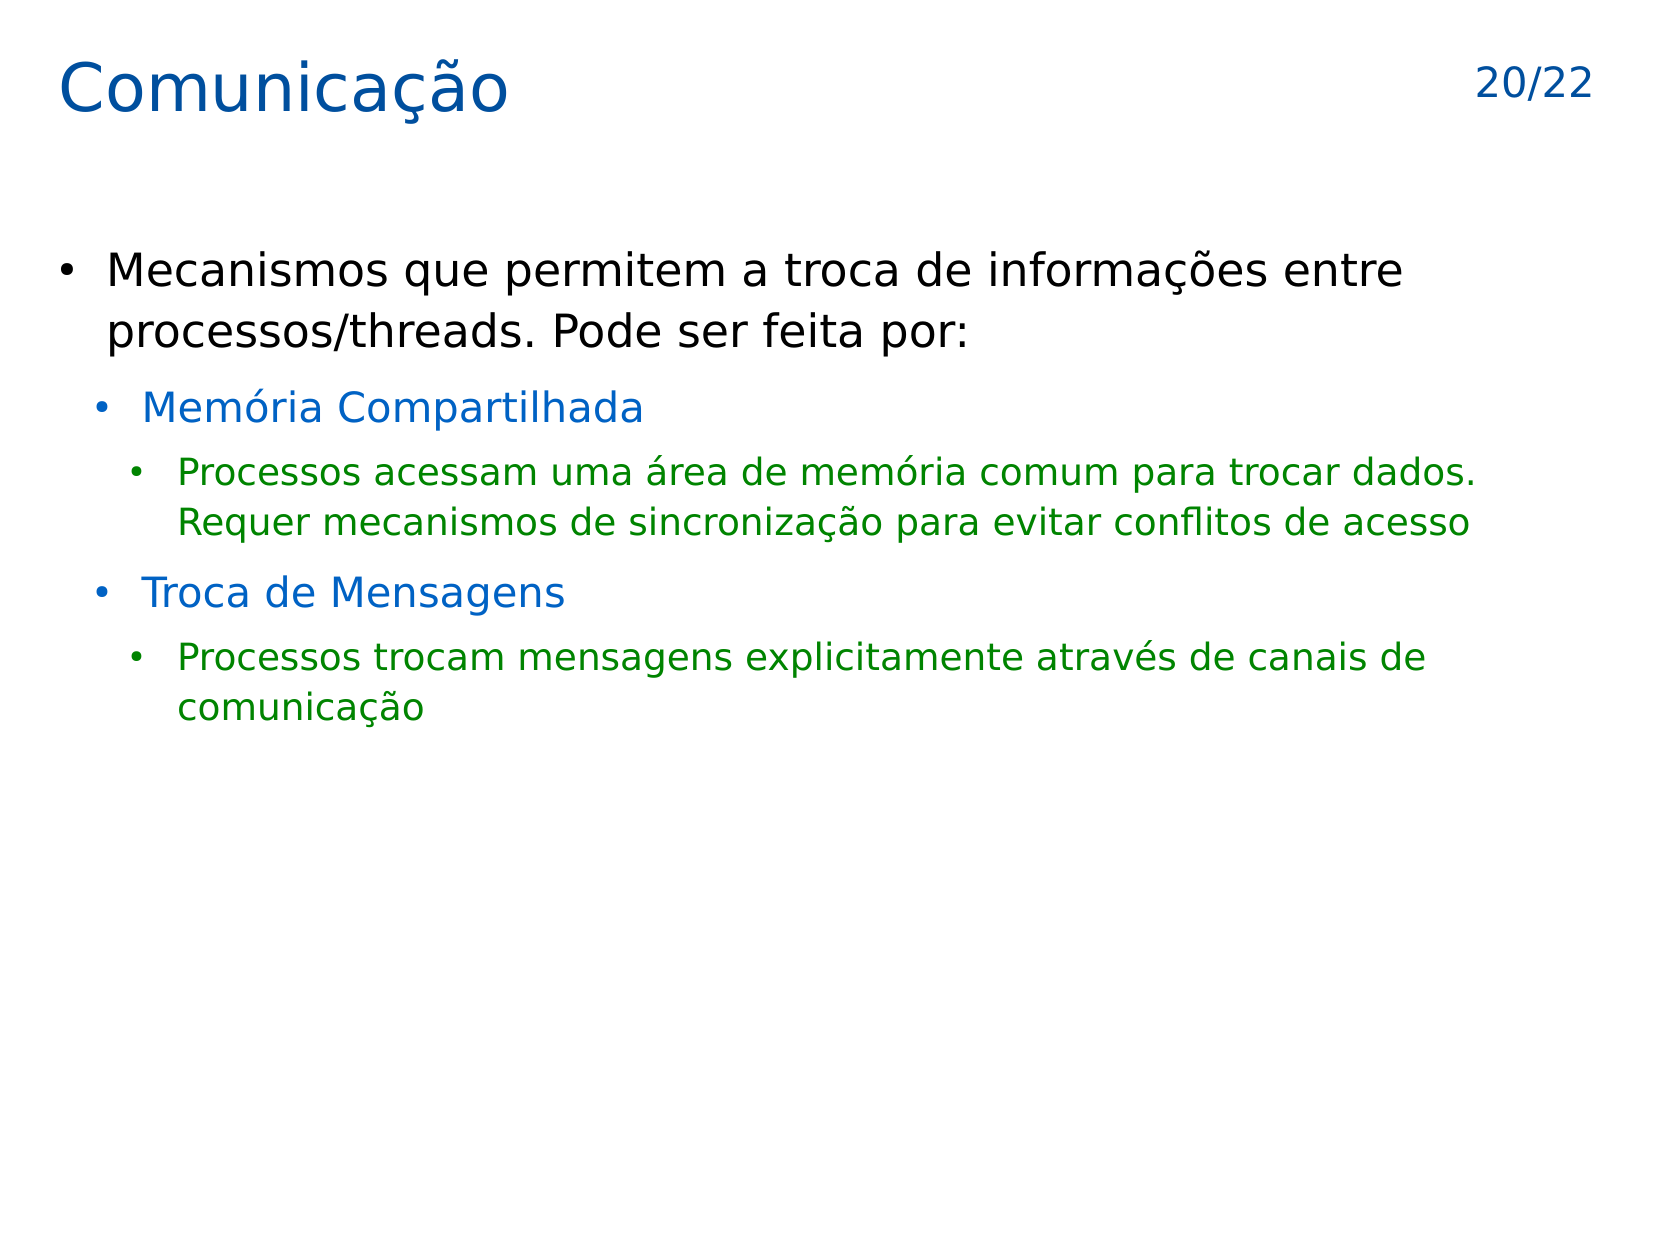

# Comunicação
20
Mecanismos que permitem a troca de informações entre processos/threads. Pode ser feita por:
Memória Compartilhada
Processos acessam uma área de memória comum para trocar dados. Requer mecanismos de sincronização para evitar conflitos de acesso
Troca de Mensagens
Processos trocam mensagens explicitamente através de canais de comunicação